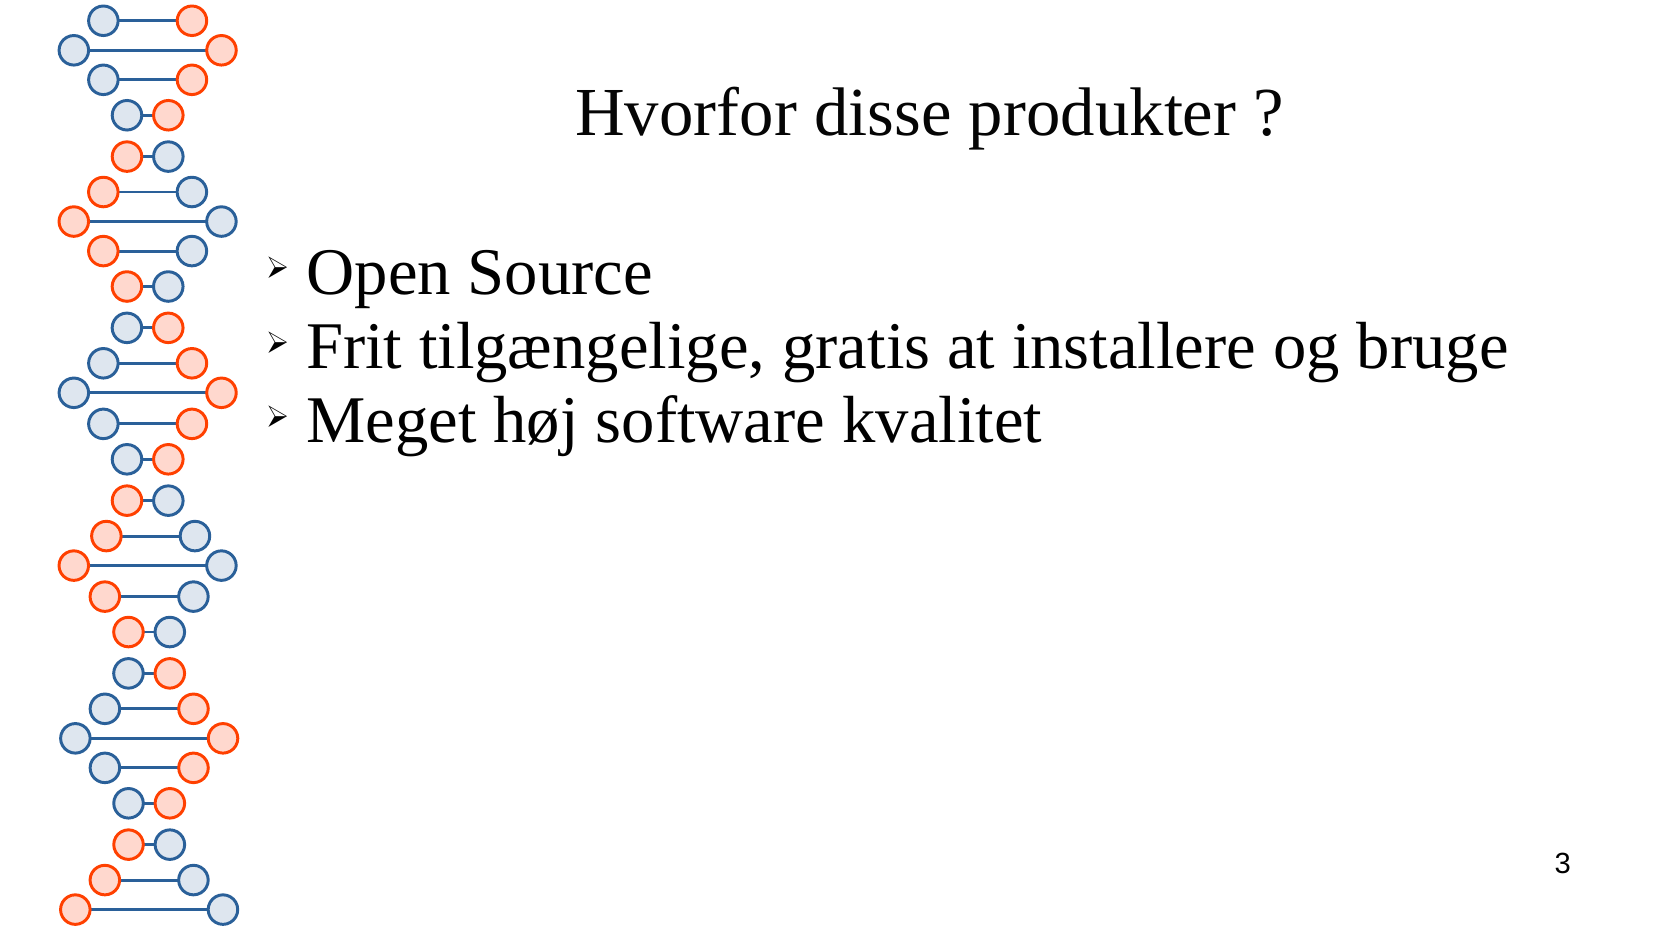

# Hvorfor disse produkter ?
 Open Source
 Frit tilgængelige, gratis at installere og bruge
 Meget høj software kvalitet
3